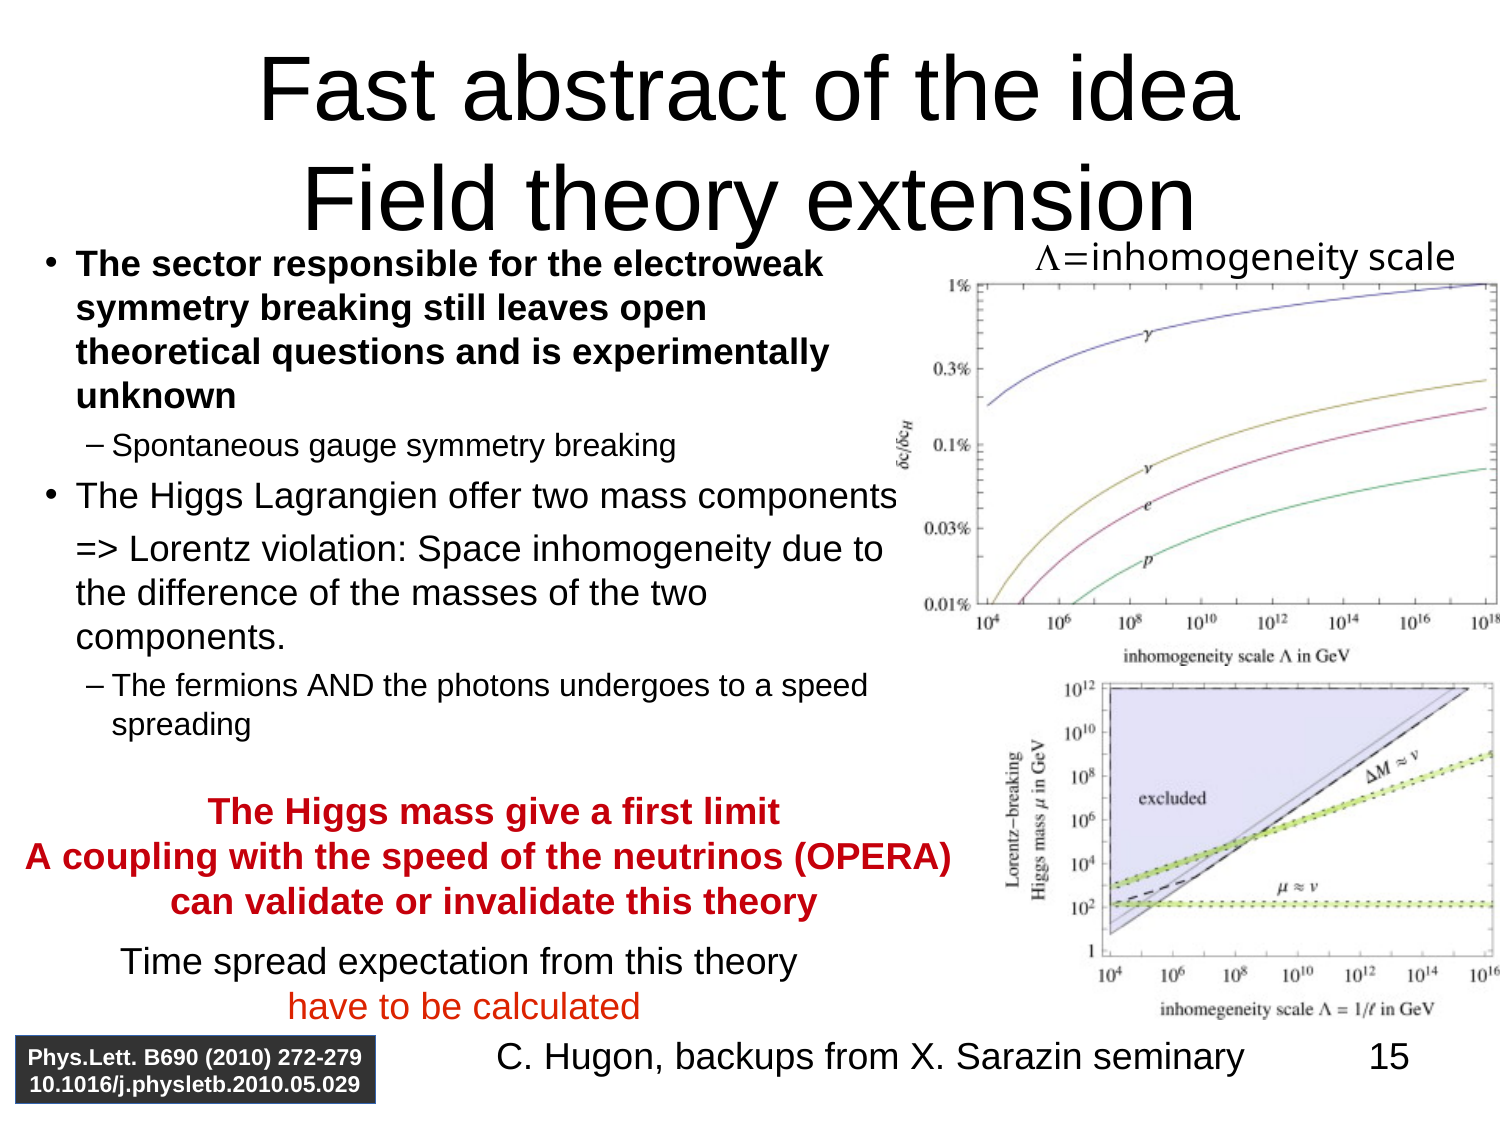

# Fast abstract of the idea Field theory extension
L=inhomogeneity scale
The sector responsible for the electroweak symmetry breaking still leaves open theoretical questions and is experimentally unknown
Spontaneous gauge symmetry breaking
The Higgs Lagrangien offer two mass components
=> Lorentz violation: Space inhomogeneity due to the difference of the masses of the two components.
The fermions AND the photons undergoes to a speed spreading
The Higgs mass give a first limit
A coupling with the speed of the neutrinos (OPERA)
can validate or invalidate this theory
Time spread expectation from this theory
have to be calculated
C. Hugon, backups from X. Sarazin seminary
15
Phys.Lett. B690 (2010) 272-279
10.1016/j.physletb.2010.05.029